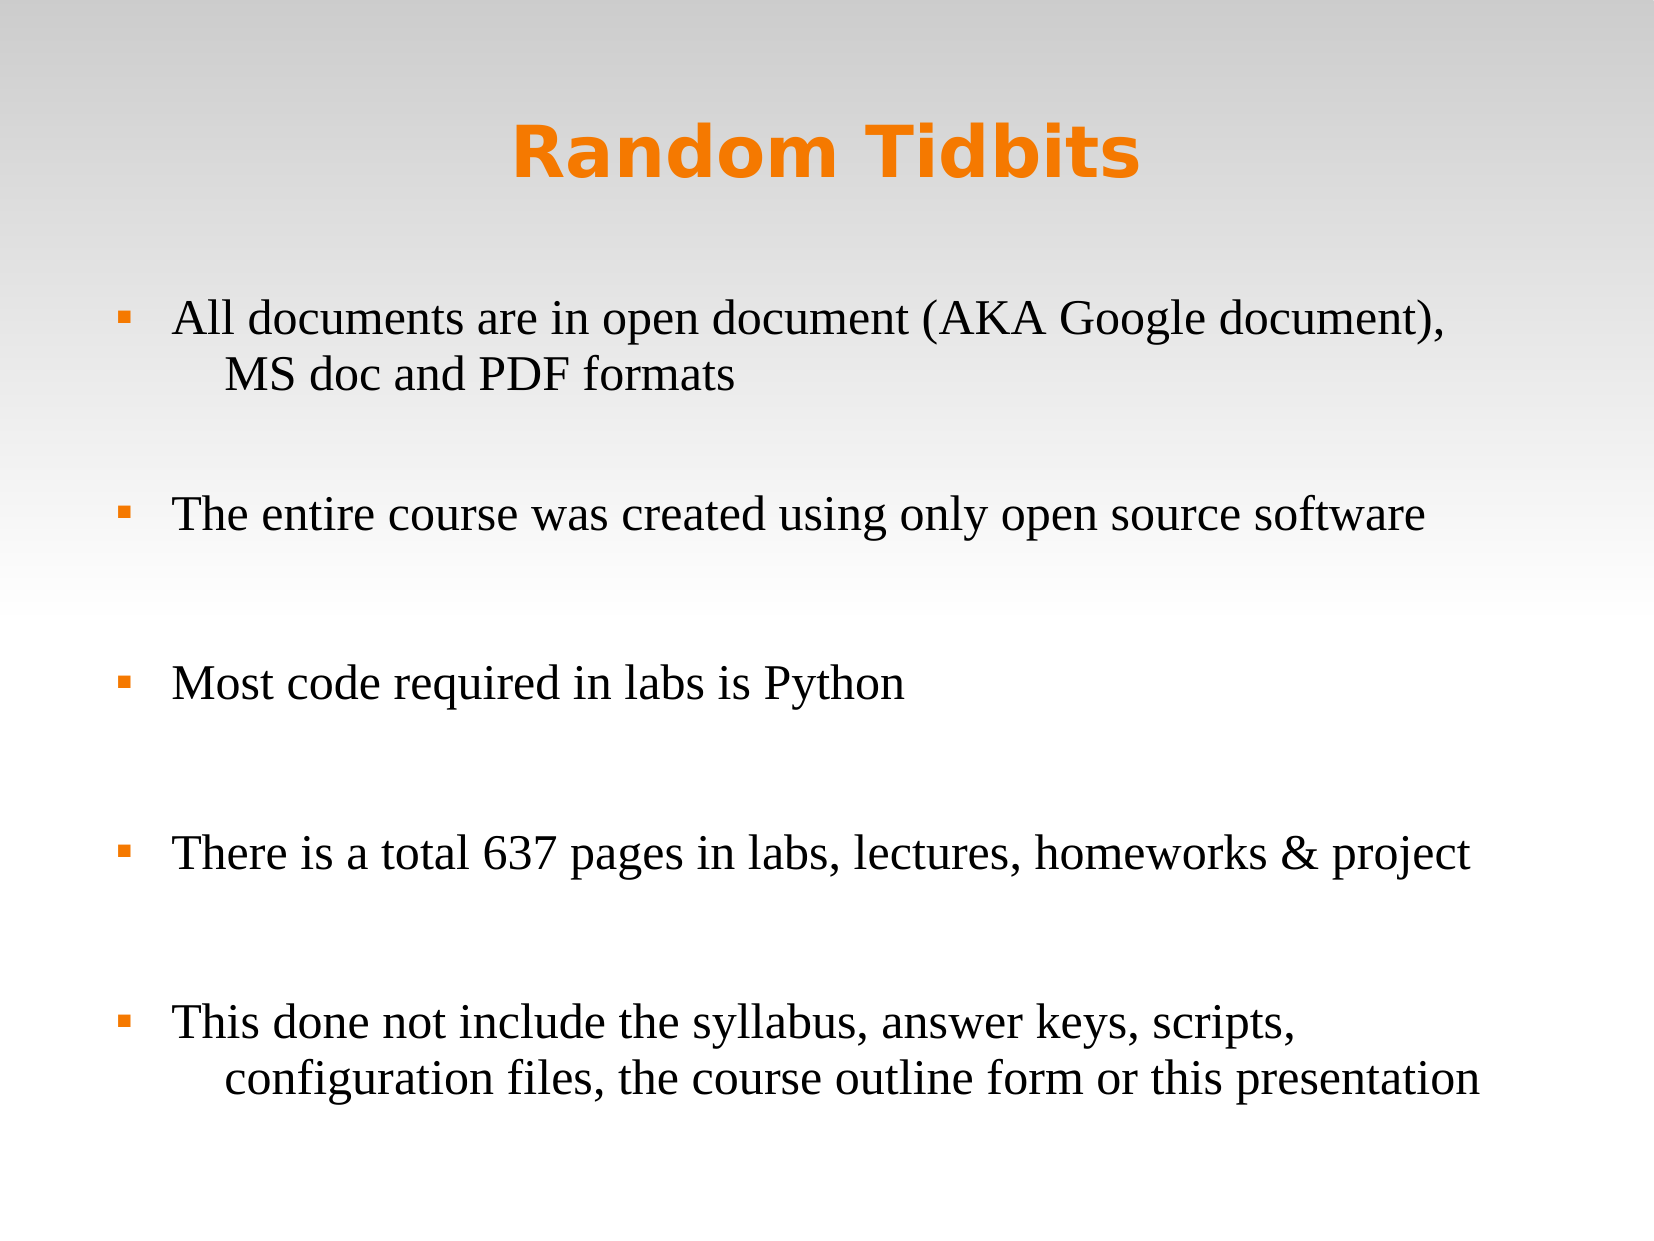

# Random Tidbits
All documents are in open document (AKA Google document),
MS doc and PDF formats
The entire course was created using only open source software
Most code required in labs is Python
There is a total 637 pages in labs, lectures, homeworks & project
This done not include the syllabus, answer keys, scripts, configuration files, the course outline form or this presentation